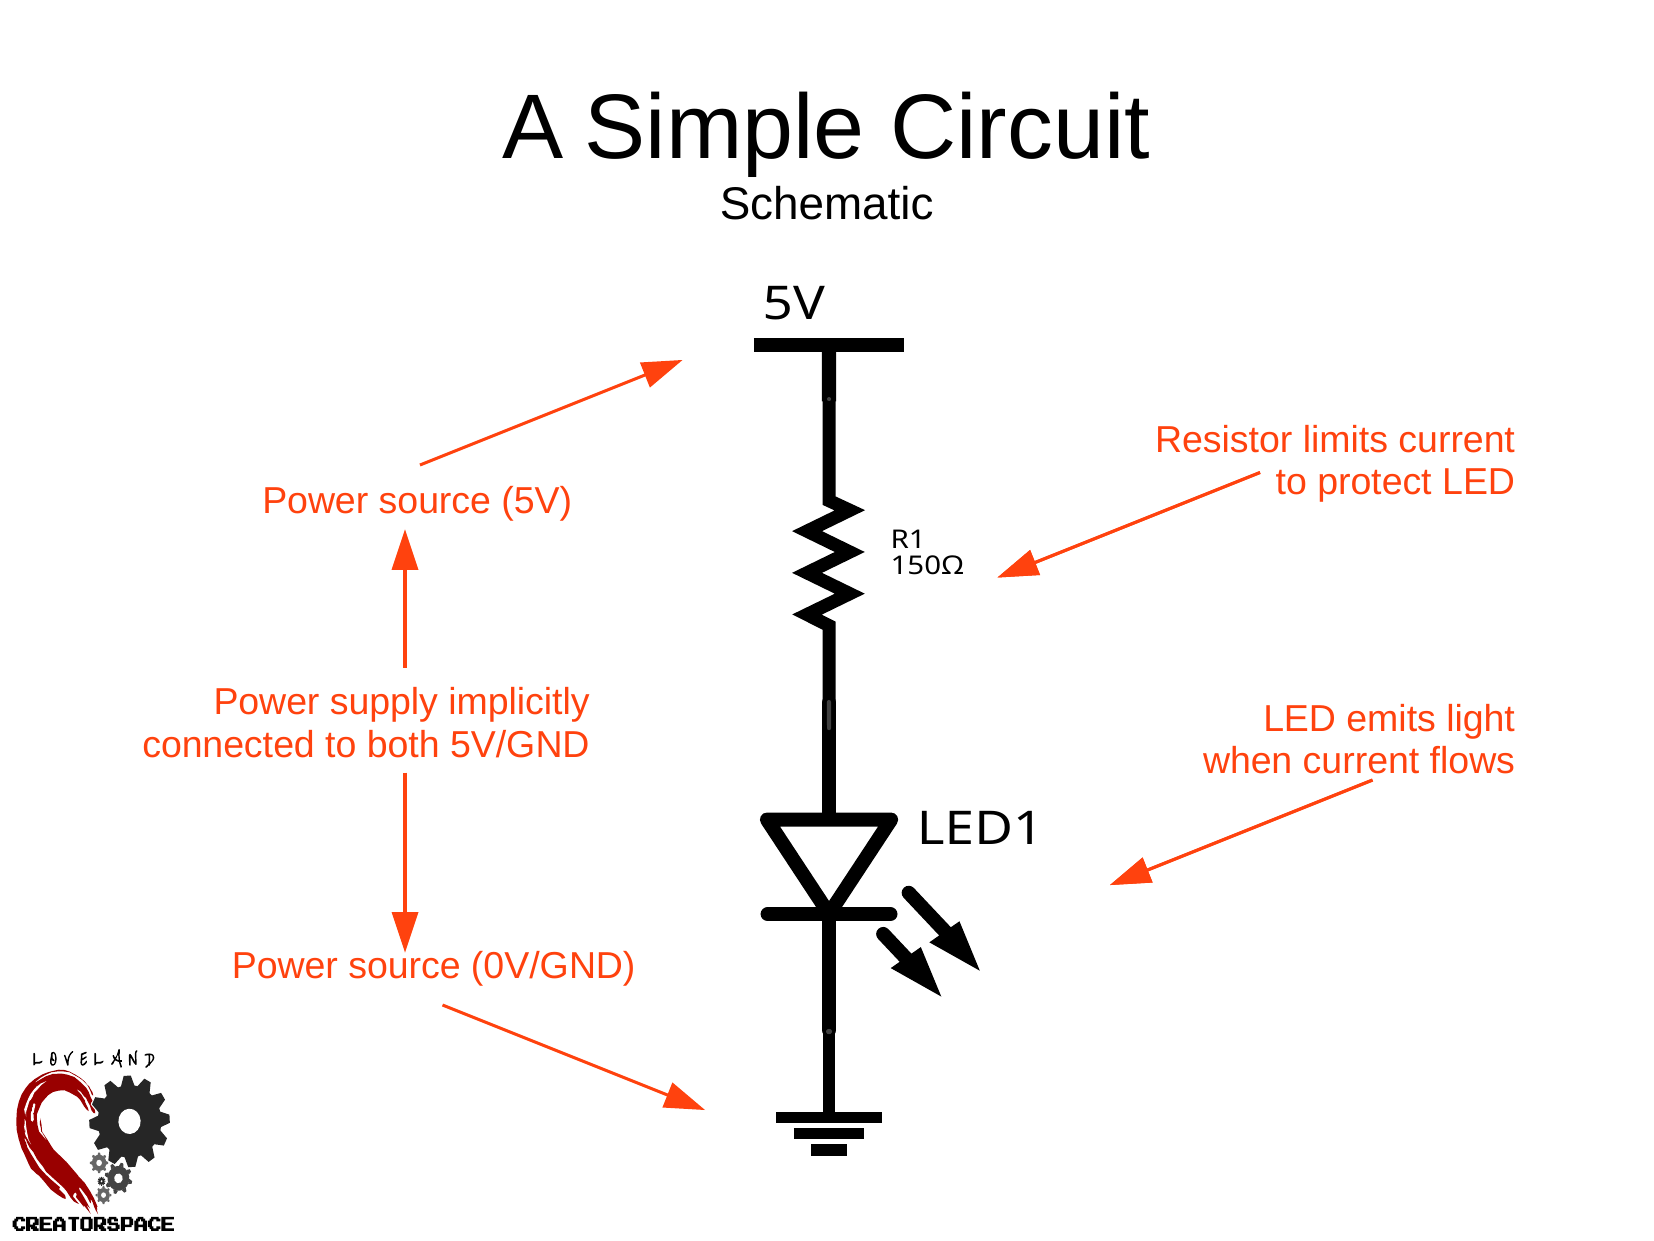

# A Simple Circuit Schematic
Resistor limits current
to protect LED
Power source (5V)
Power supply implicitly
connected to both 5V/GND
LED emits light
when current flows
Power source (0V/GND)